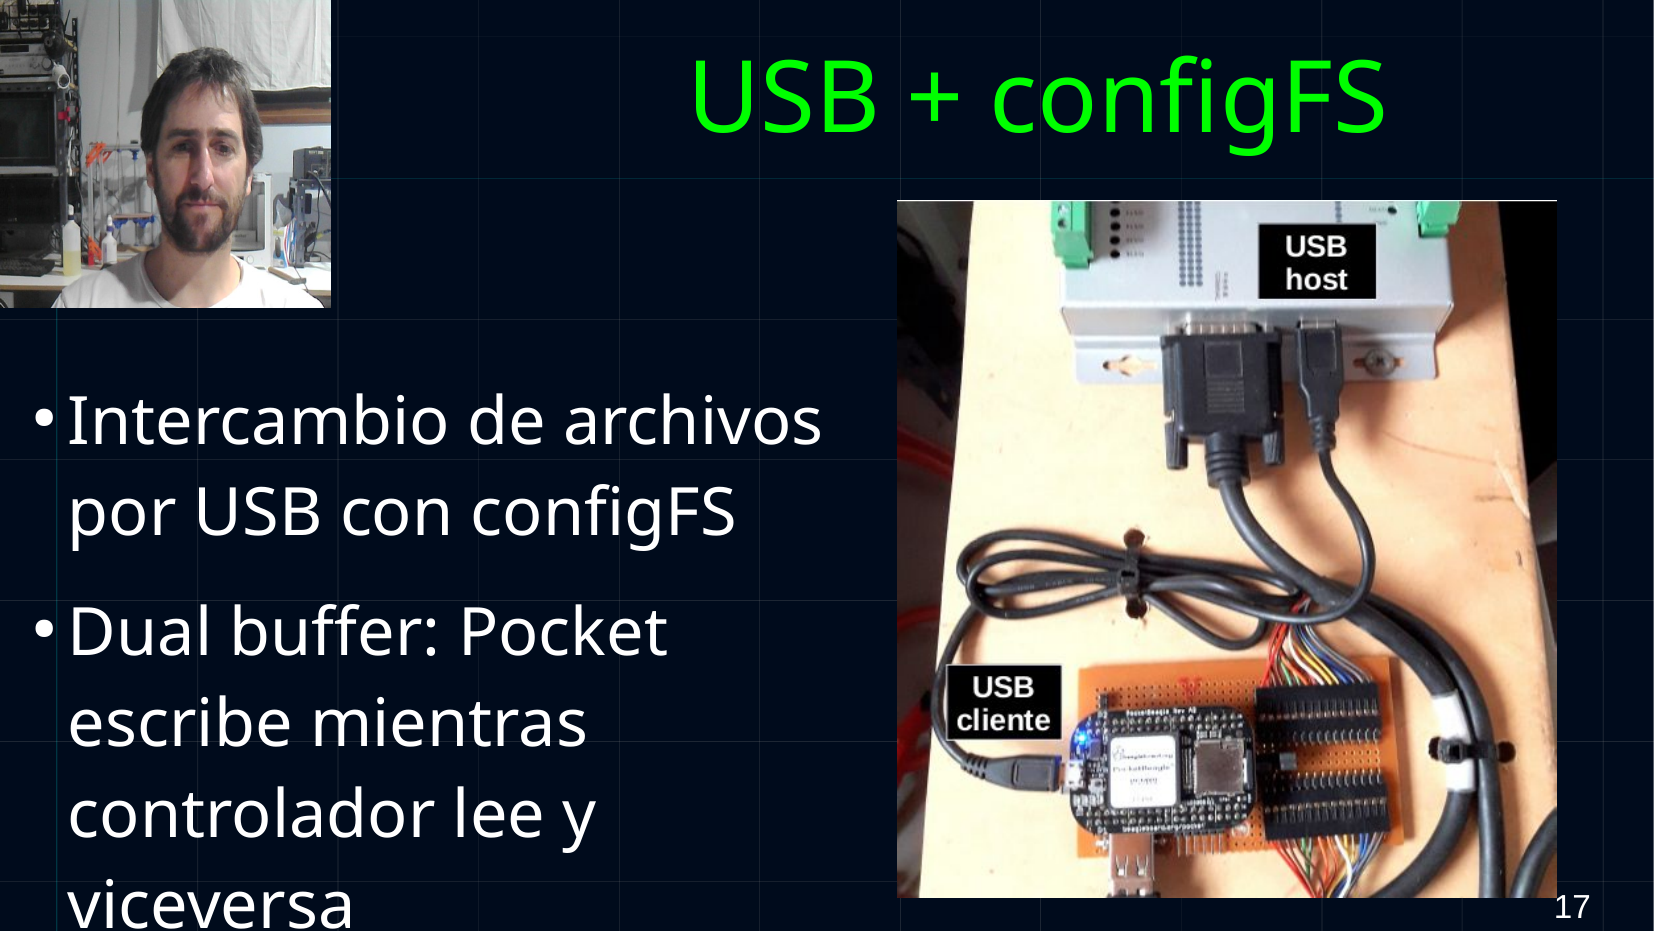

USB + configFS
Intercambio de archivos por USB con configFS
Dual buffer: Pocket escribe mientras controlador lee y viceversa